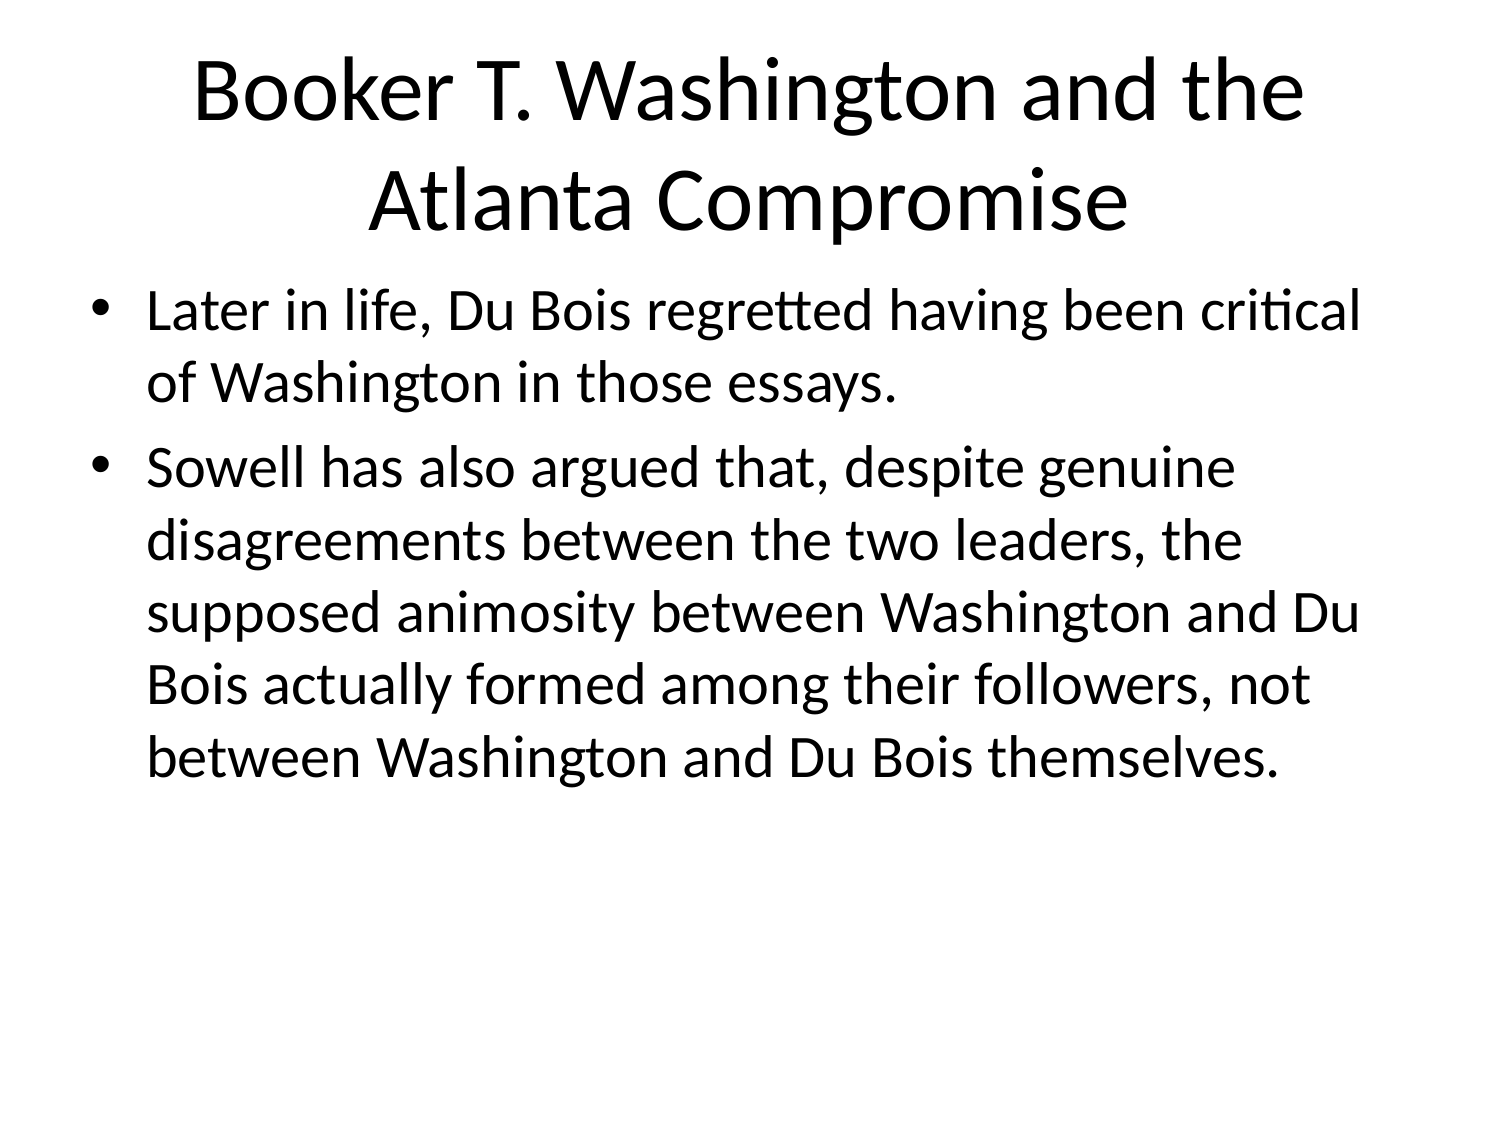

# Booker T. Washington and the Atlanta Compromise
Later in life, Du Bois regretted having been critical of Washington in those essays.
Sowell has also argued that, despite genuine disagreements between the two leaders, the supposed animosity between Washington and Du Bois actually formed among their followers, not between Washington and Du Bois themselves.